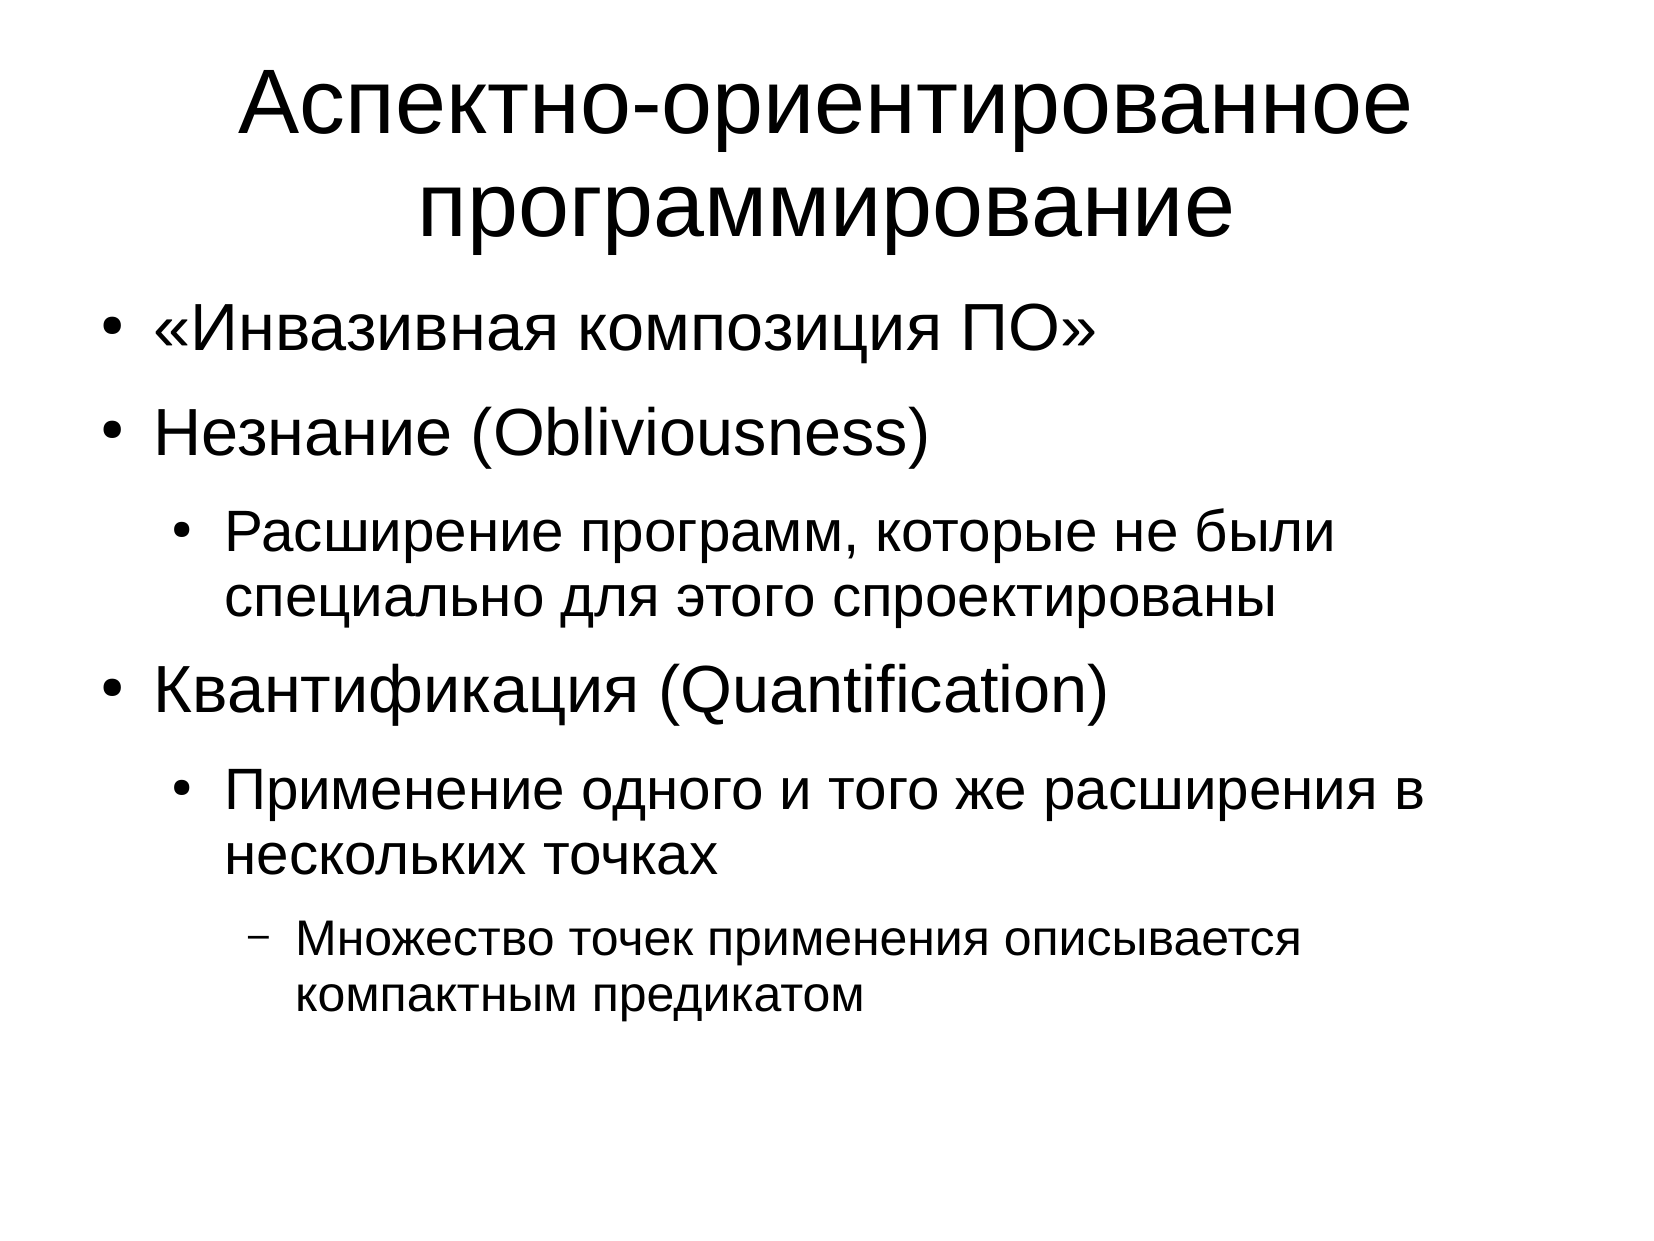

# Аспектно-ориентированное программирование
«Инвазивная композиция ПО»
Незнание (Obliviousness)
Расширение программ, которые не были специально для этого спроектированы
Квантификация (Quantification)
Применение одного и того же расширения в нескольких точках
Множество точек применения описывается компактным предикатом